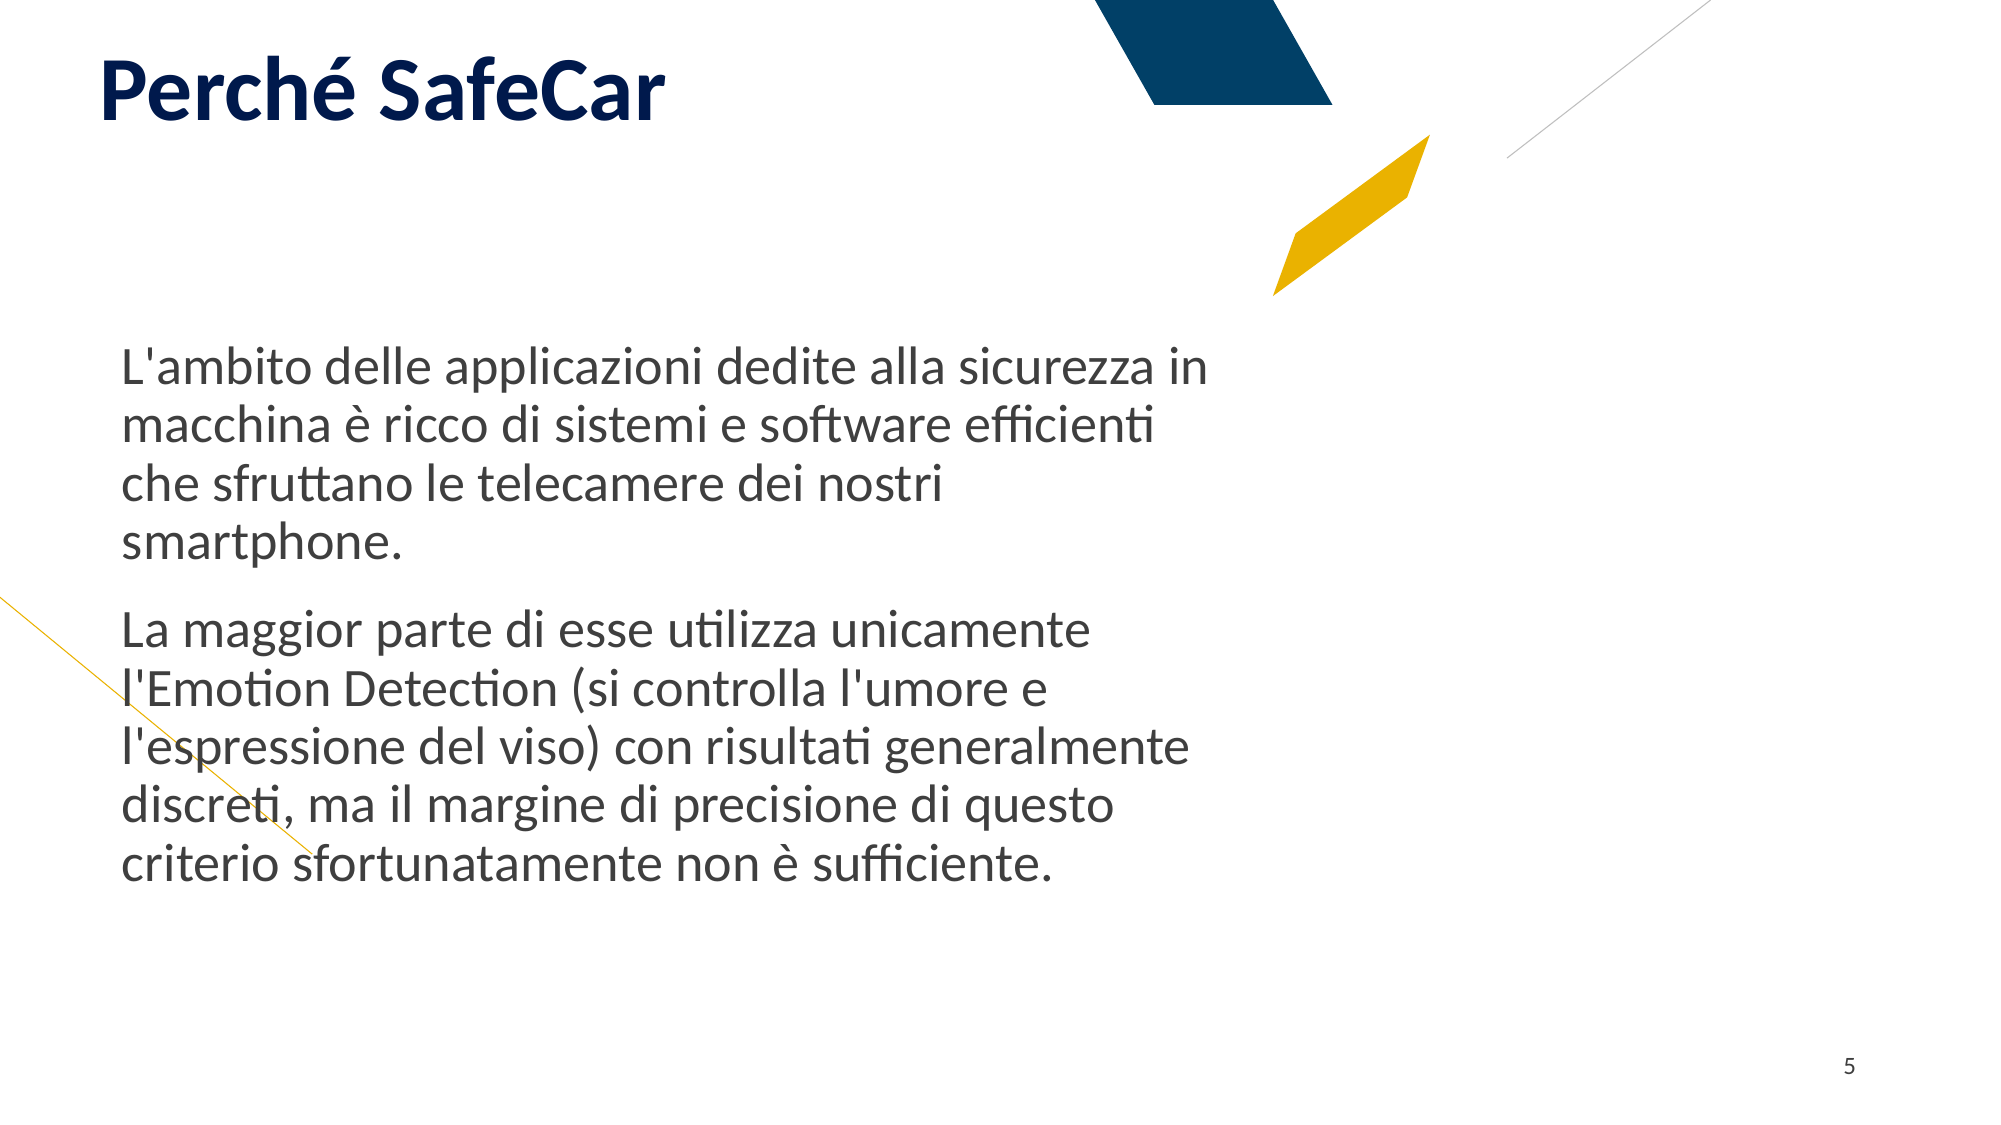

# Perché SafeCar
L'ambito delle applicazioni dedite alla sicurezza in macchina è ricco di sistemi e software efficienti che sfruttano le telecamere dei nostri smartphone.
La maggior parte di esse utilizza unicamente l'Emotion Detection (si controlla l'umore e l'espressione del viso) con risultati generalmente discreti, ma il margine di precisione di questo criterio sfortunatamente non è sufficiente.